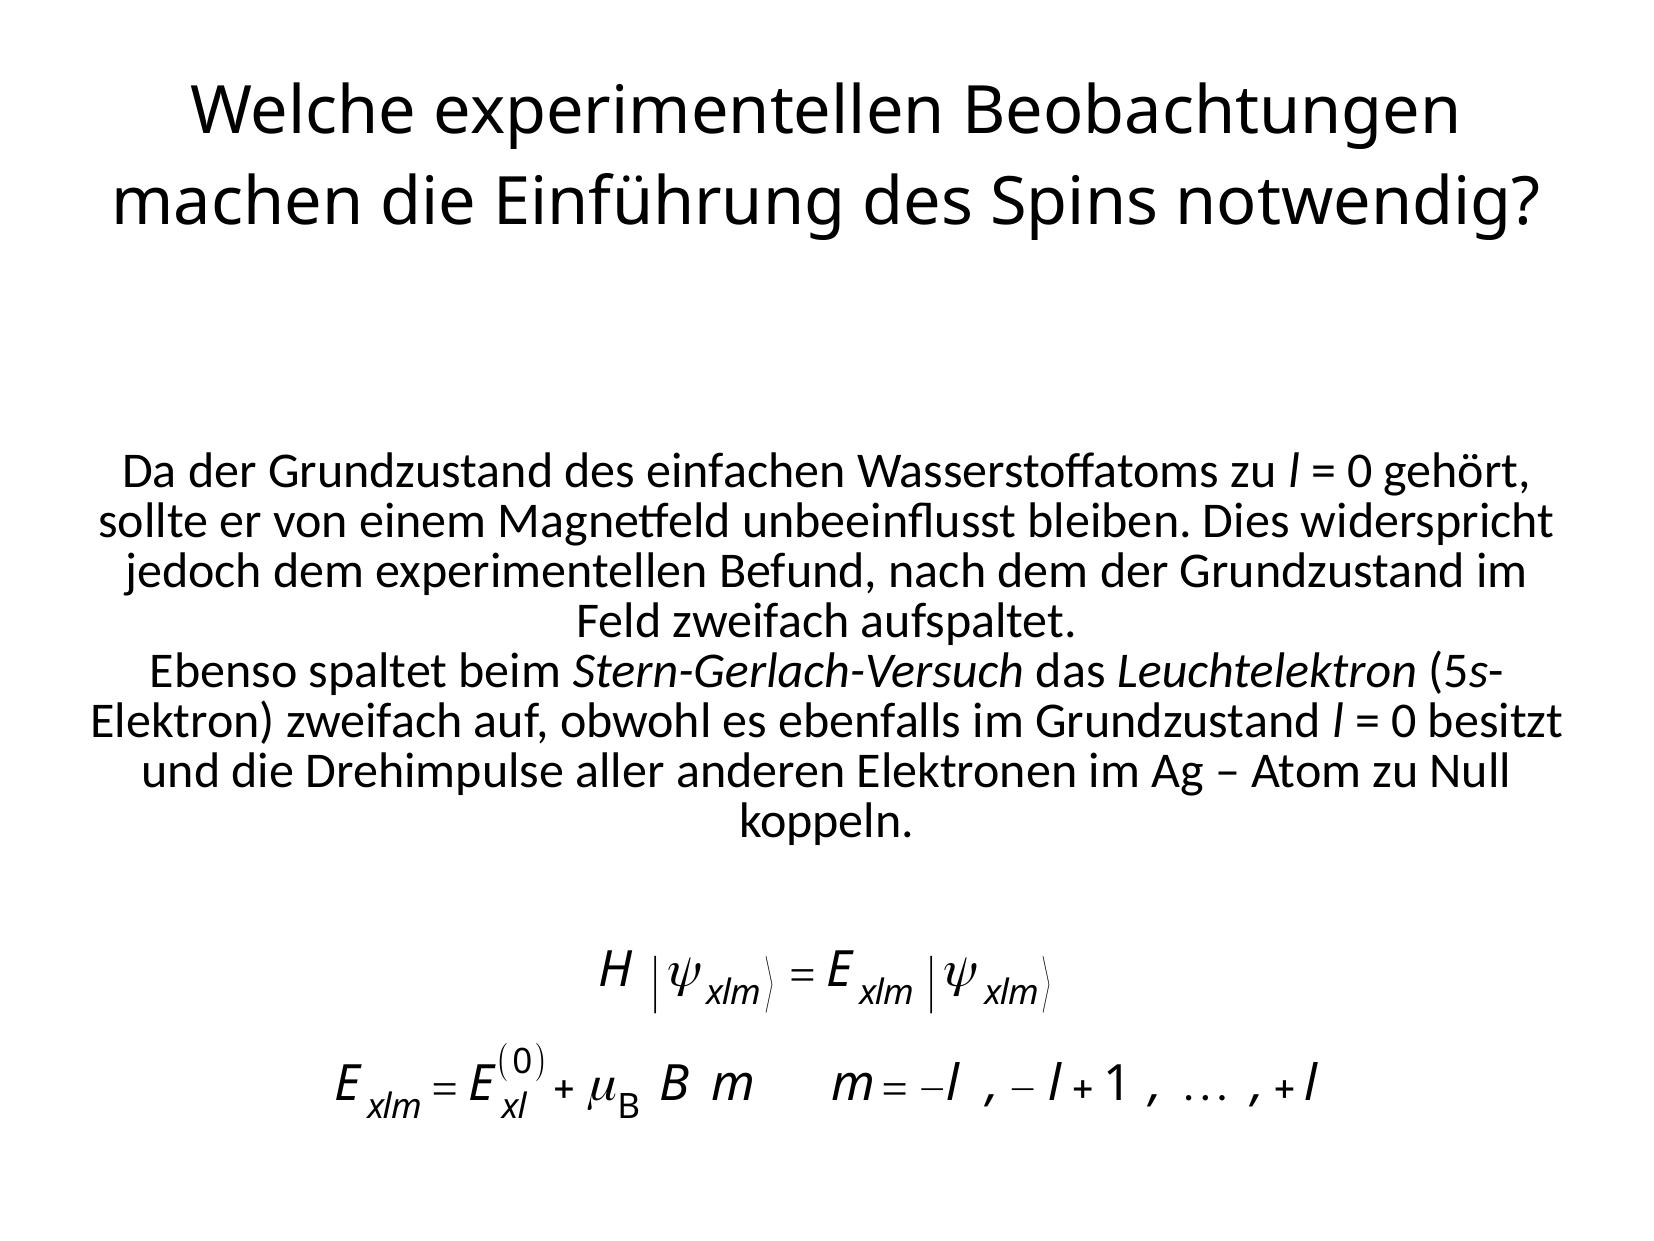

# Welche experimentellen Beobachtungen machen die Einführung des Spins notwendig?
Da der Grundzustand des einfachen Wasserstoffatoms zu l = 0 gehört, sollte er von einem Magnetfeld unbeeinflusst bleiben. Dies widerspricht jedoch dem experimentellen Befund, nach dem der Grundzustand im Feld zweifach aufspaltet.
Ebenso spaltet beim Stern-Gerlach-Versuch das Leuchtelektron (5s-Elektron) zweifach auf, obwohl es ebenfalls im Grundzustand l = 0 besitzt und die Drehimpulse aller anderen Elektronen im Ag – Atom zu Null koppeln.